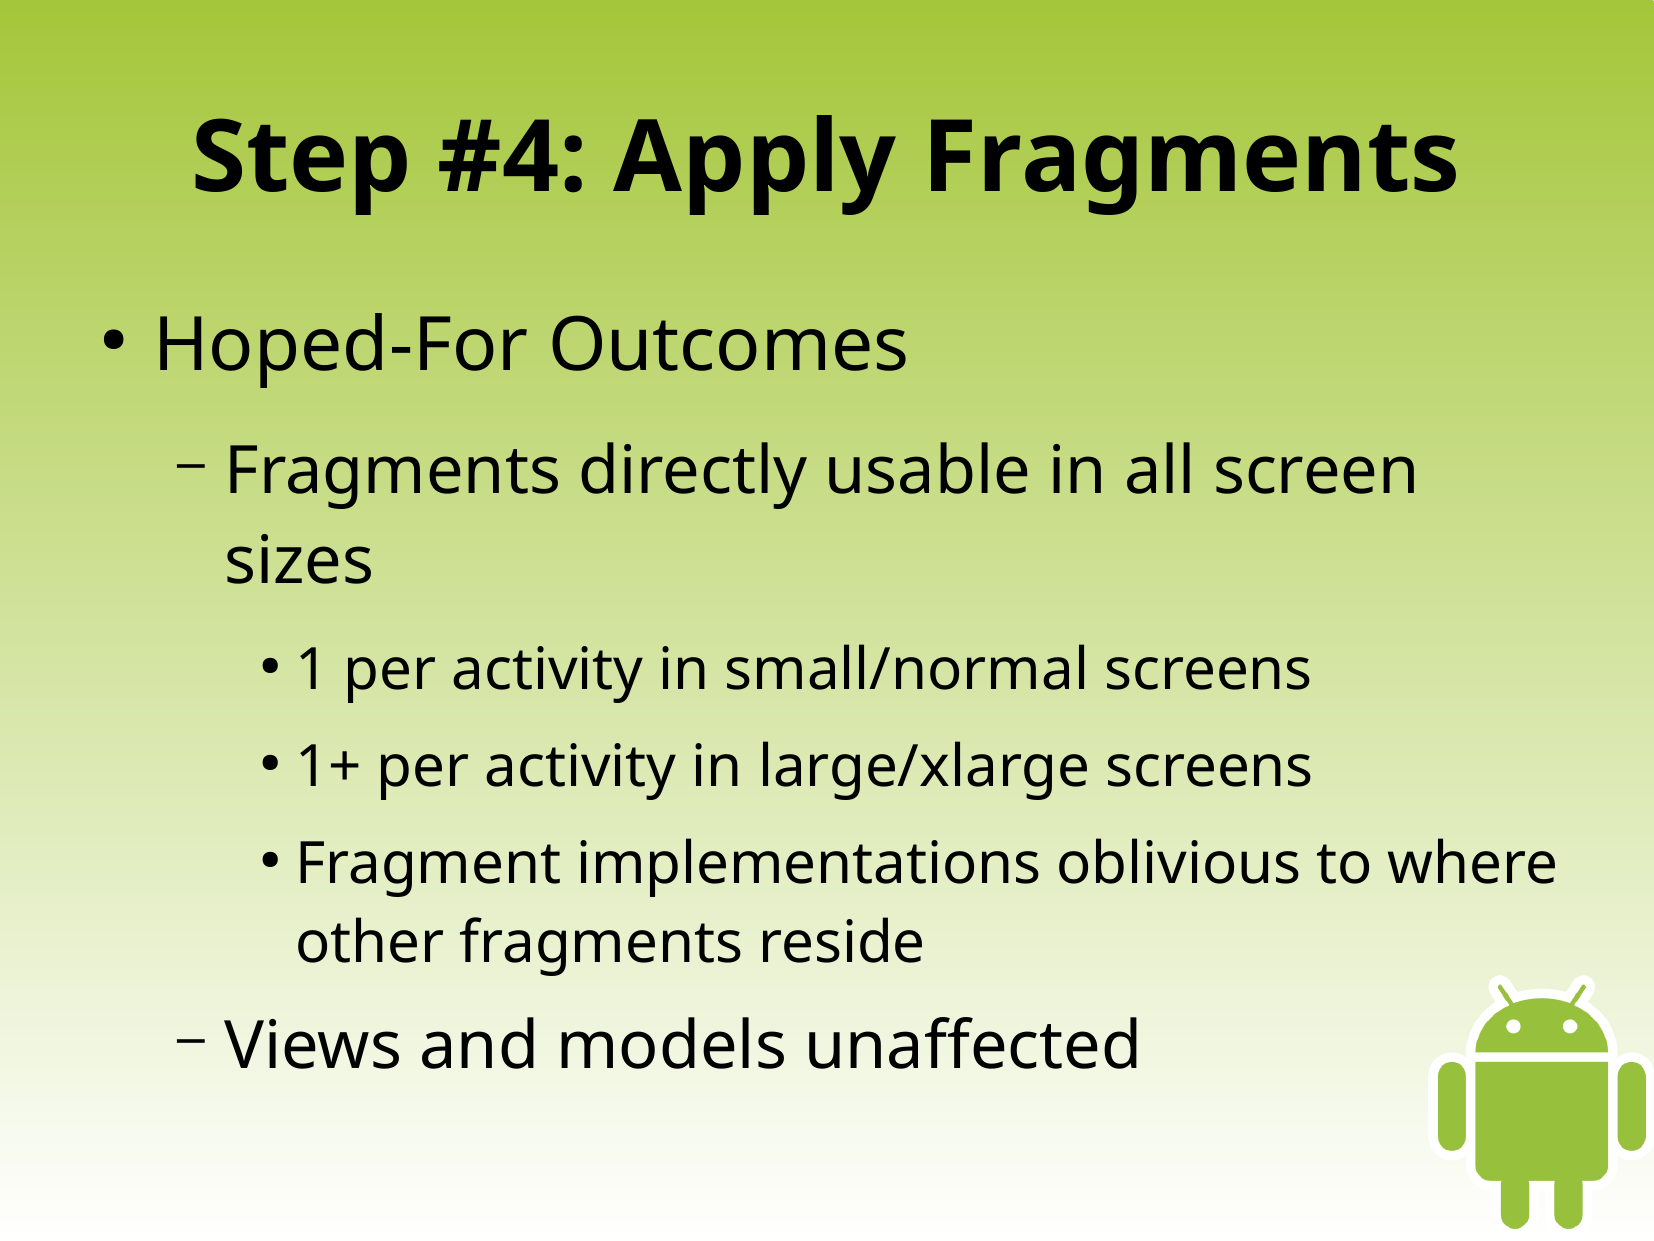

# Step #4: Apply Fragments
Hoped-For Outcomes
Fragments directly usable in all screen sizes
1 per activity in small/normal screens
1+ per activity in large/xlarge screens
Fragment implementations oblivious to where other fragments reside
Views and models unaffected